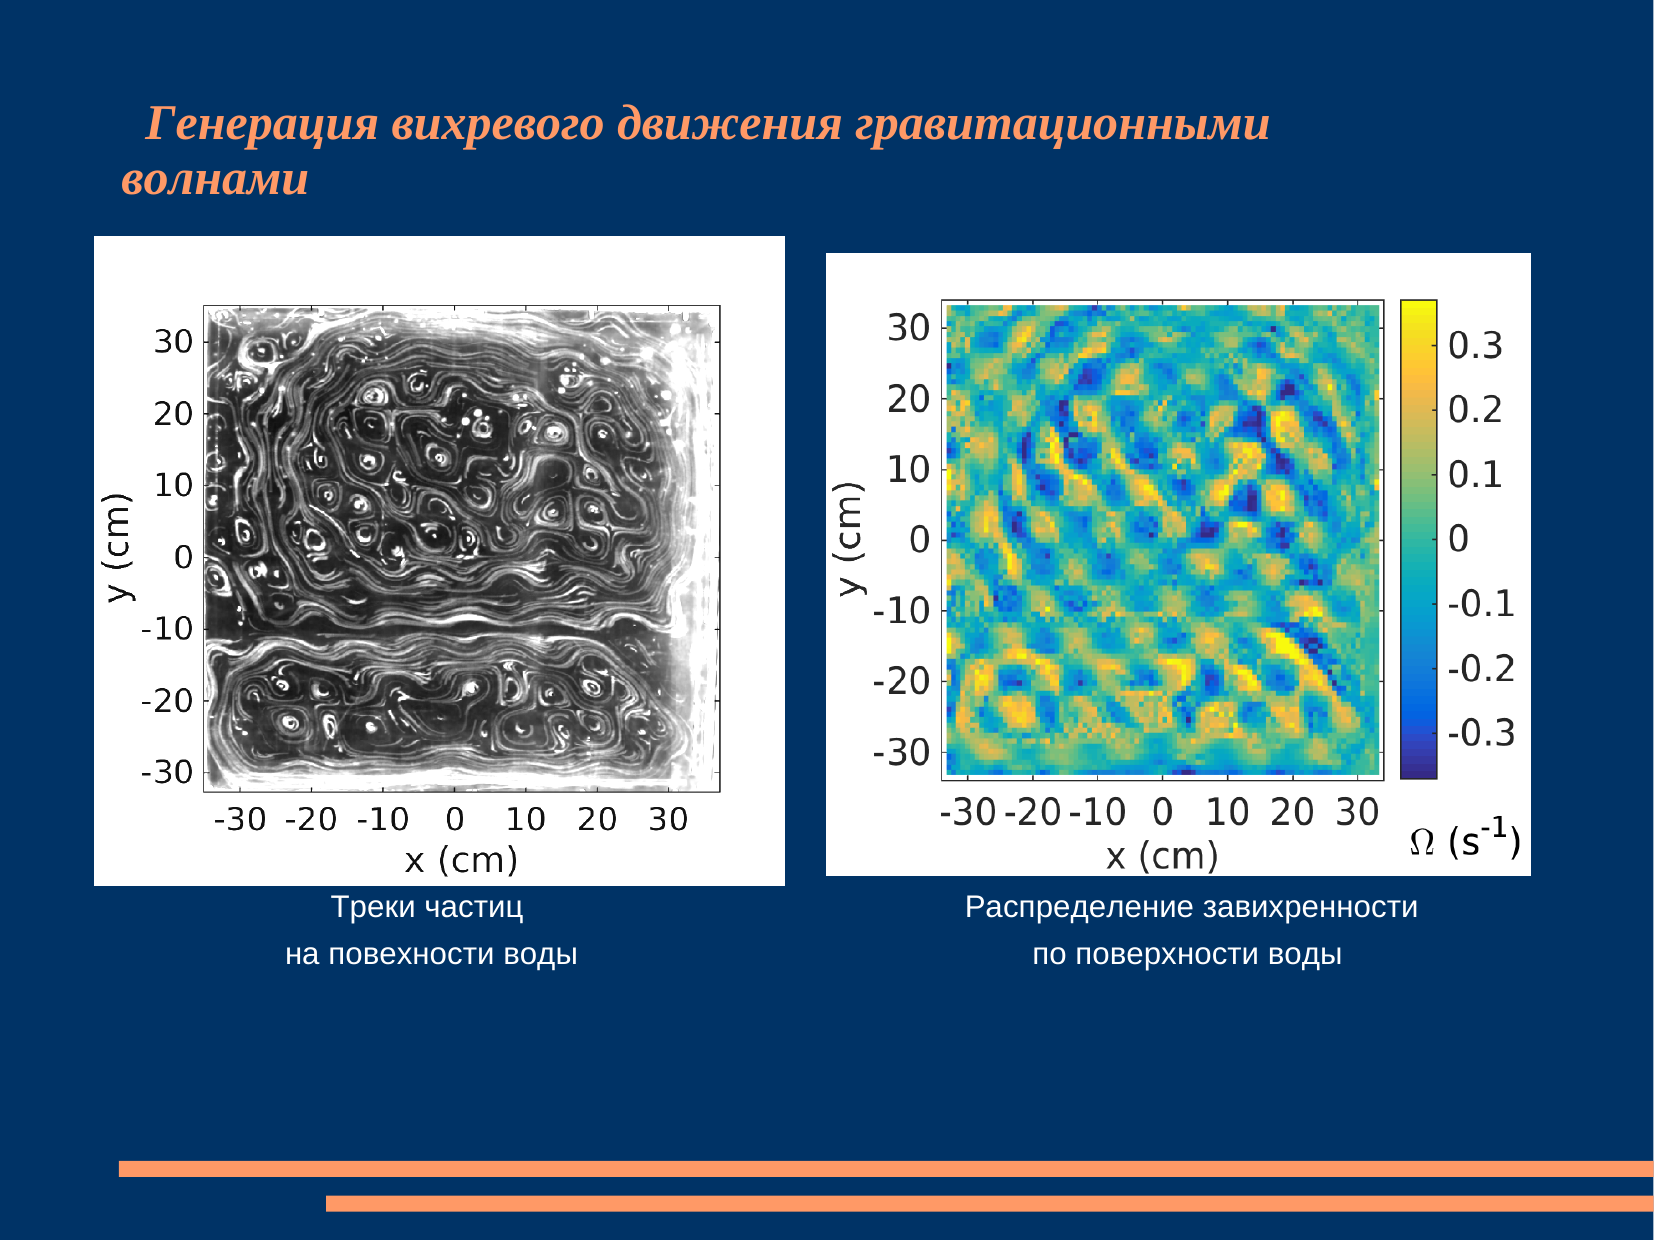

# Генерация вихревого движения гравитационными волнами
Треки частиц
на повехности воды
Распределение завихренности
по поверхности воды